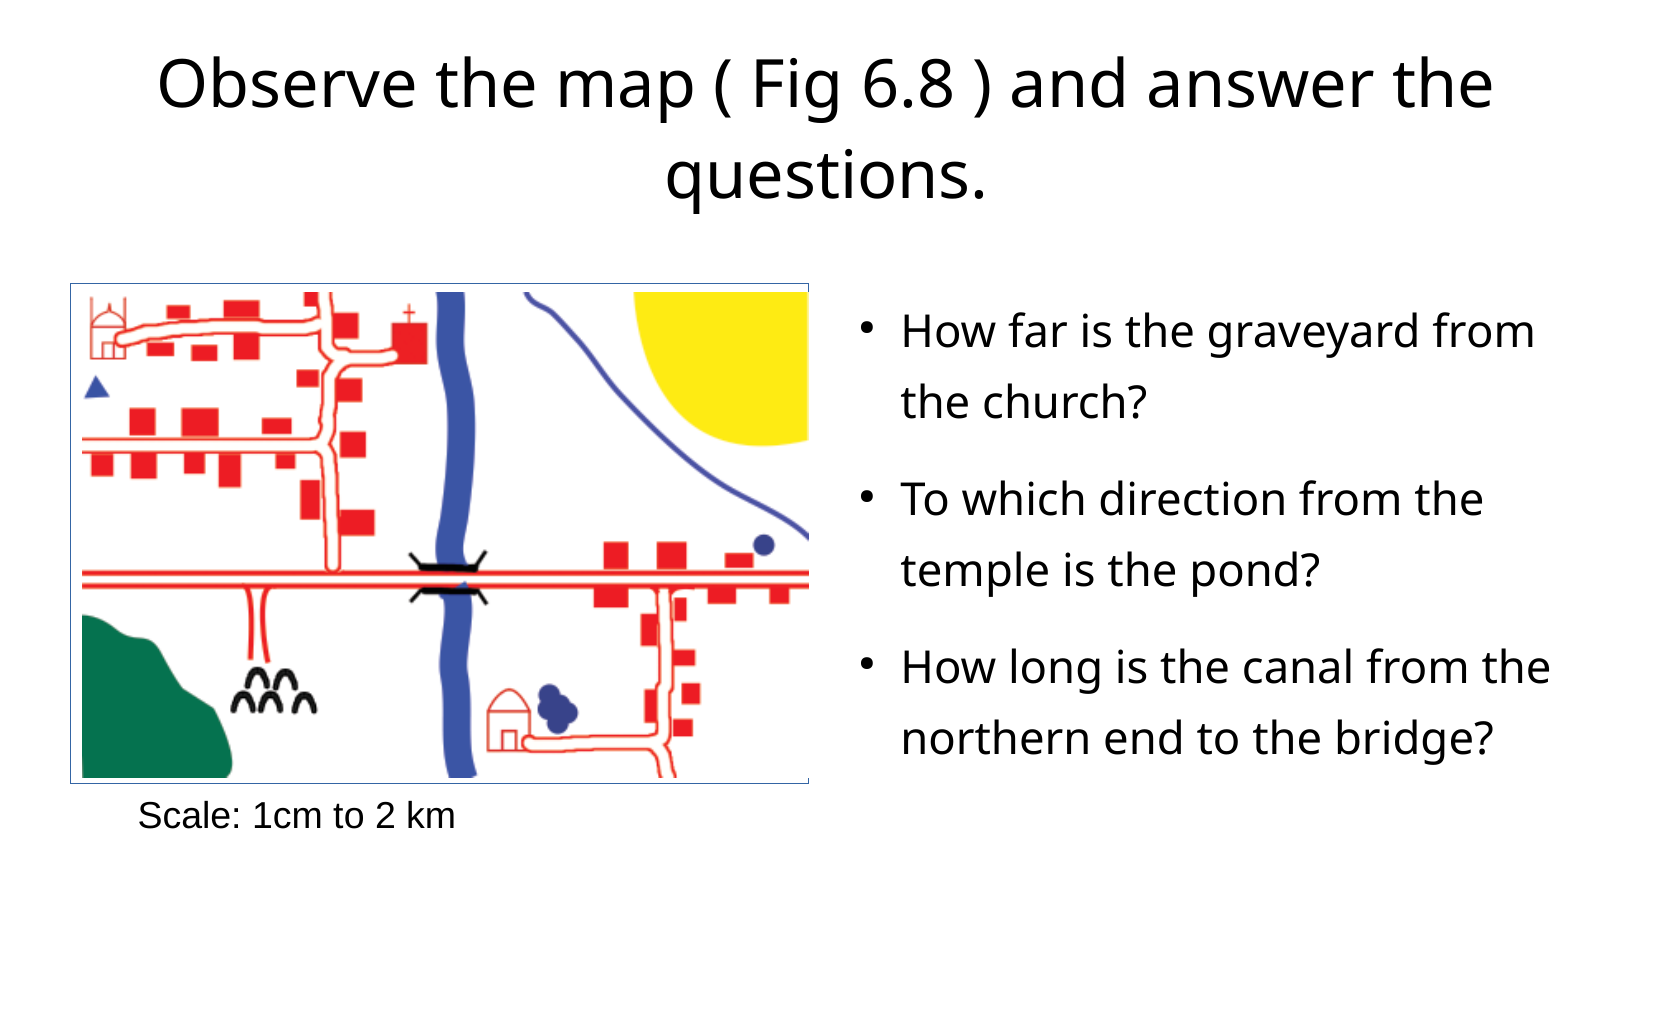

# Observe the map ( Fig 6.8 ) and answer the questions.
How far is the graveyard from the church?
To which direction from the temple is the pond?
How long is the canal from the northern end to the bridge?
Scale: 1cm to 2 km‍